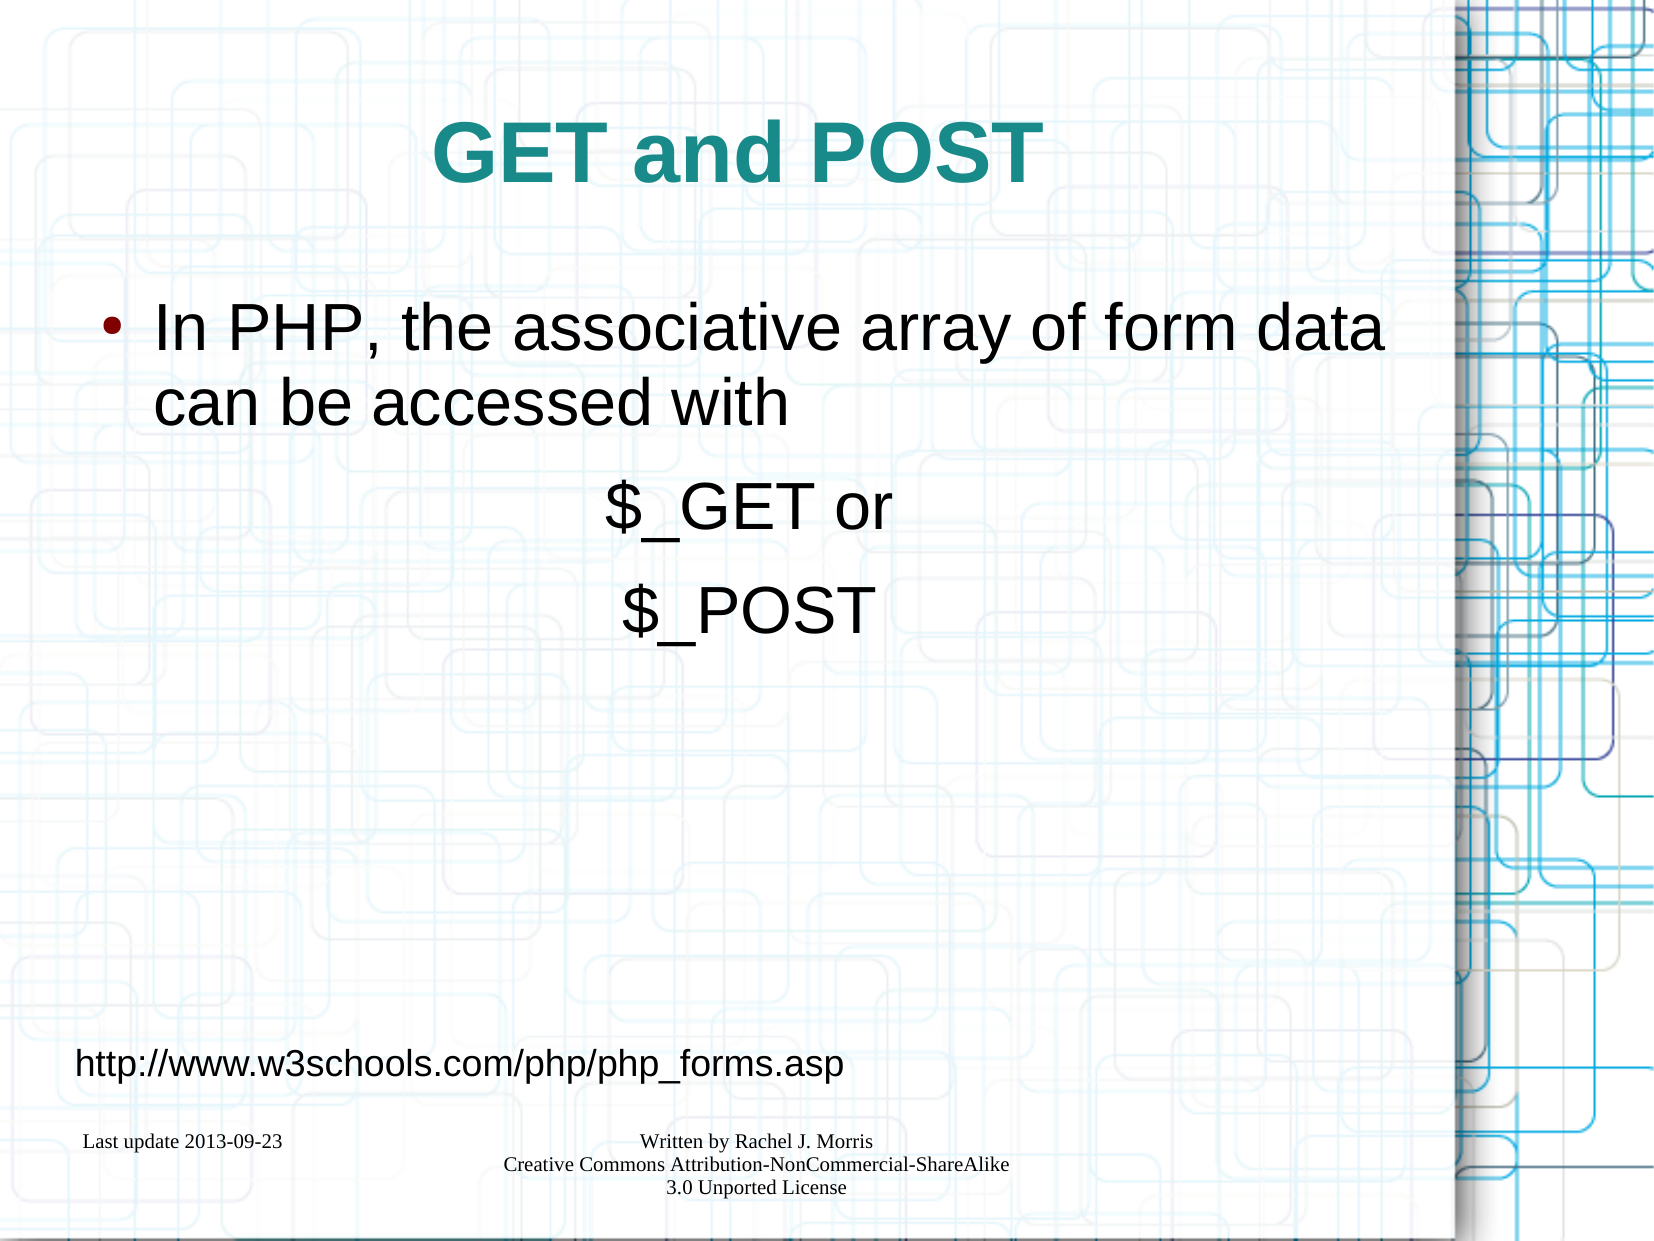

# GET and POST
In PHP, the associative array of form data can be accessed with
$_GET or
$_POST
http://www.w3schools.com/php/php_forms.asp